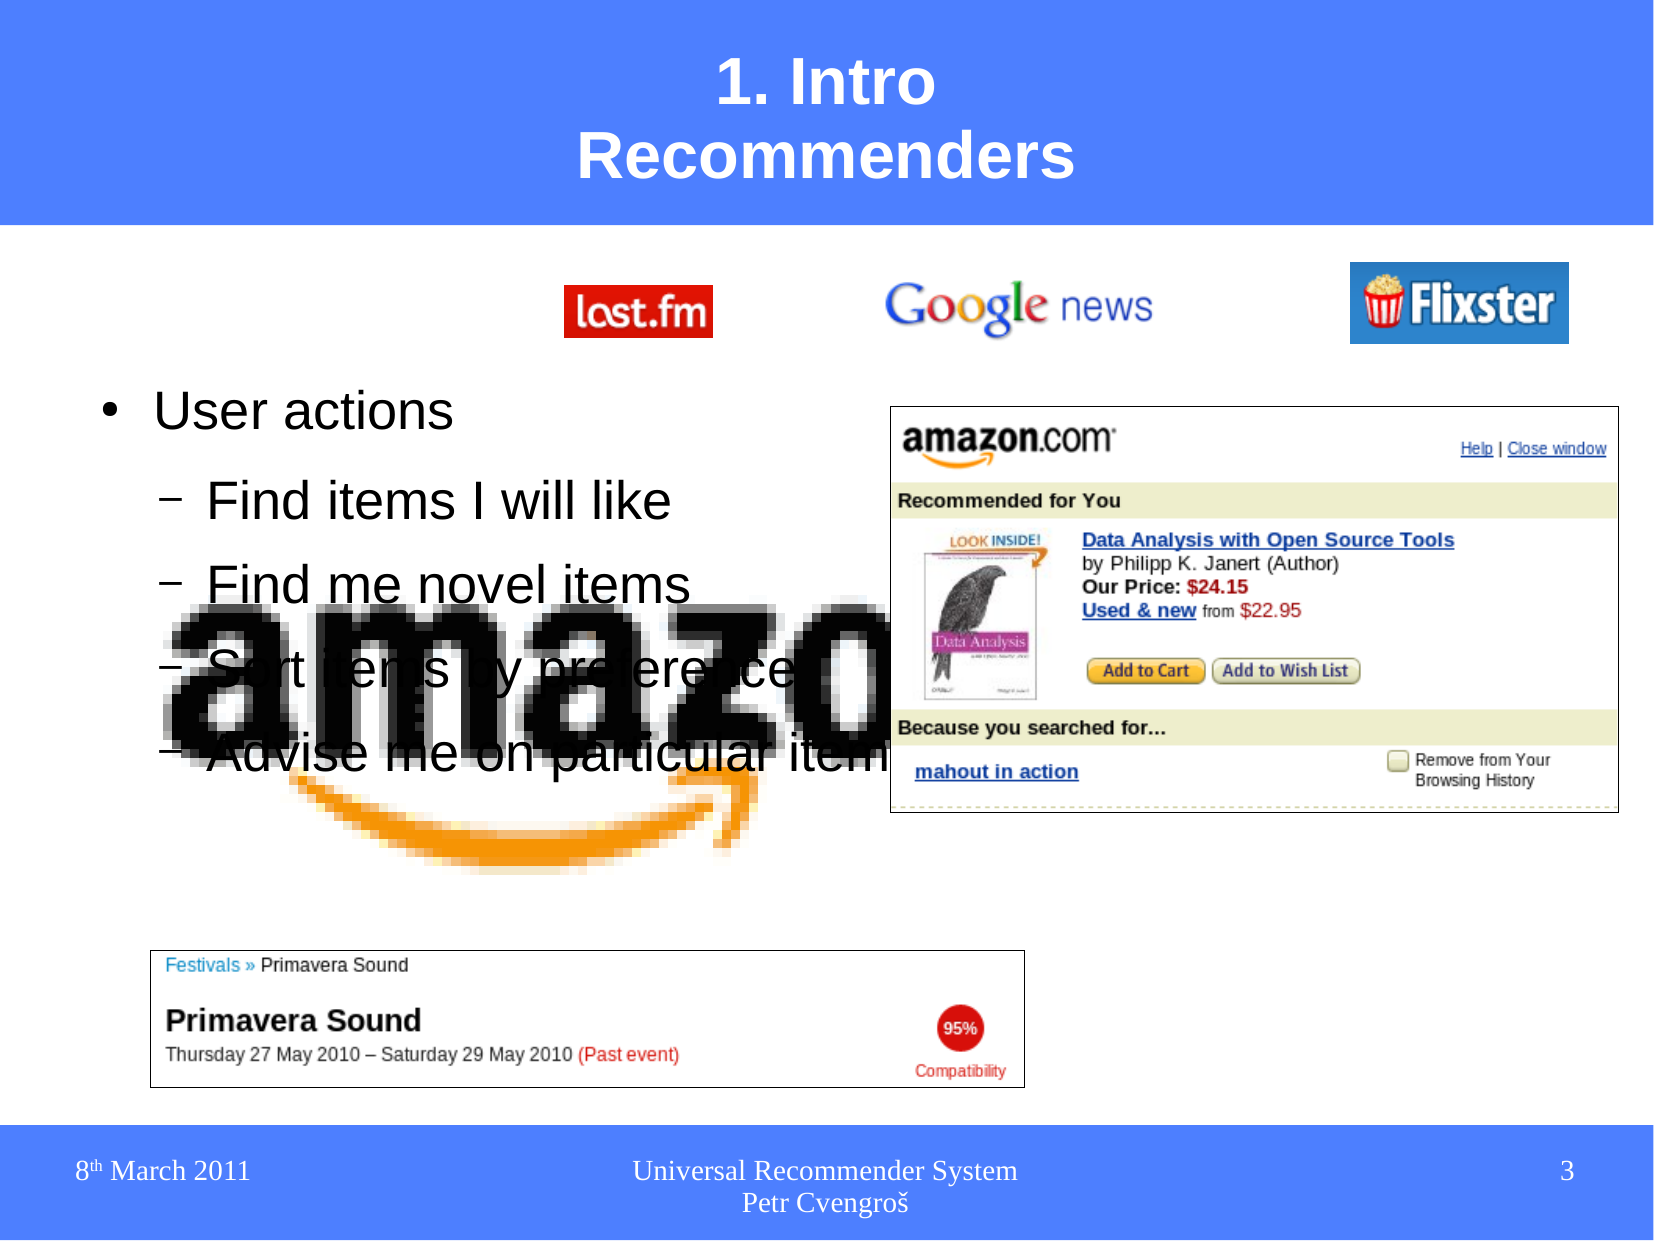

# 1. Intro Recommenders
User actions
Find items I will like
Find me novel items
Sort items by preference
Advise me on particular item
3